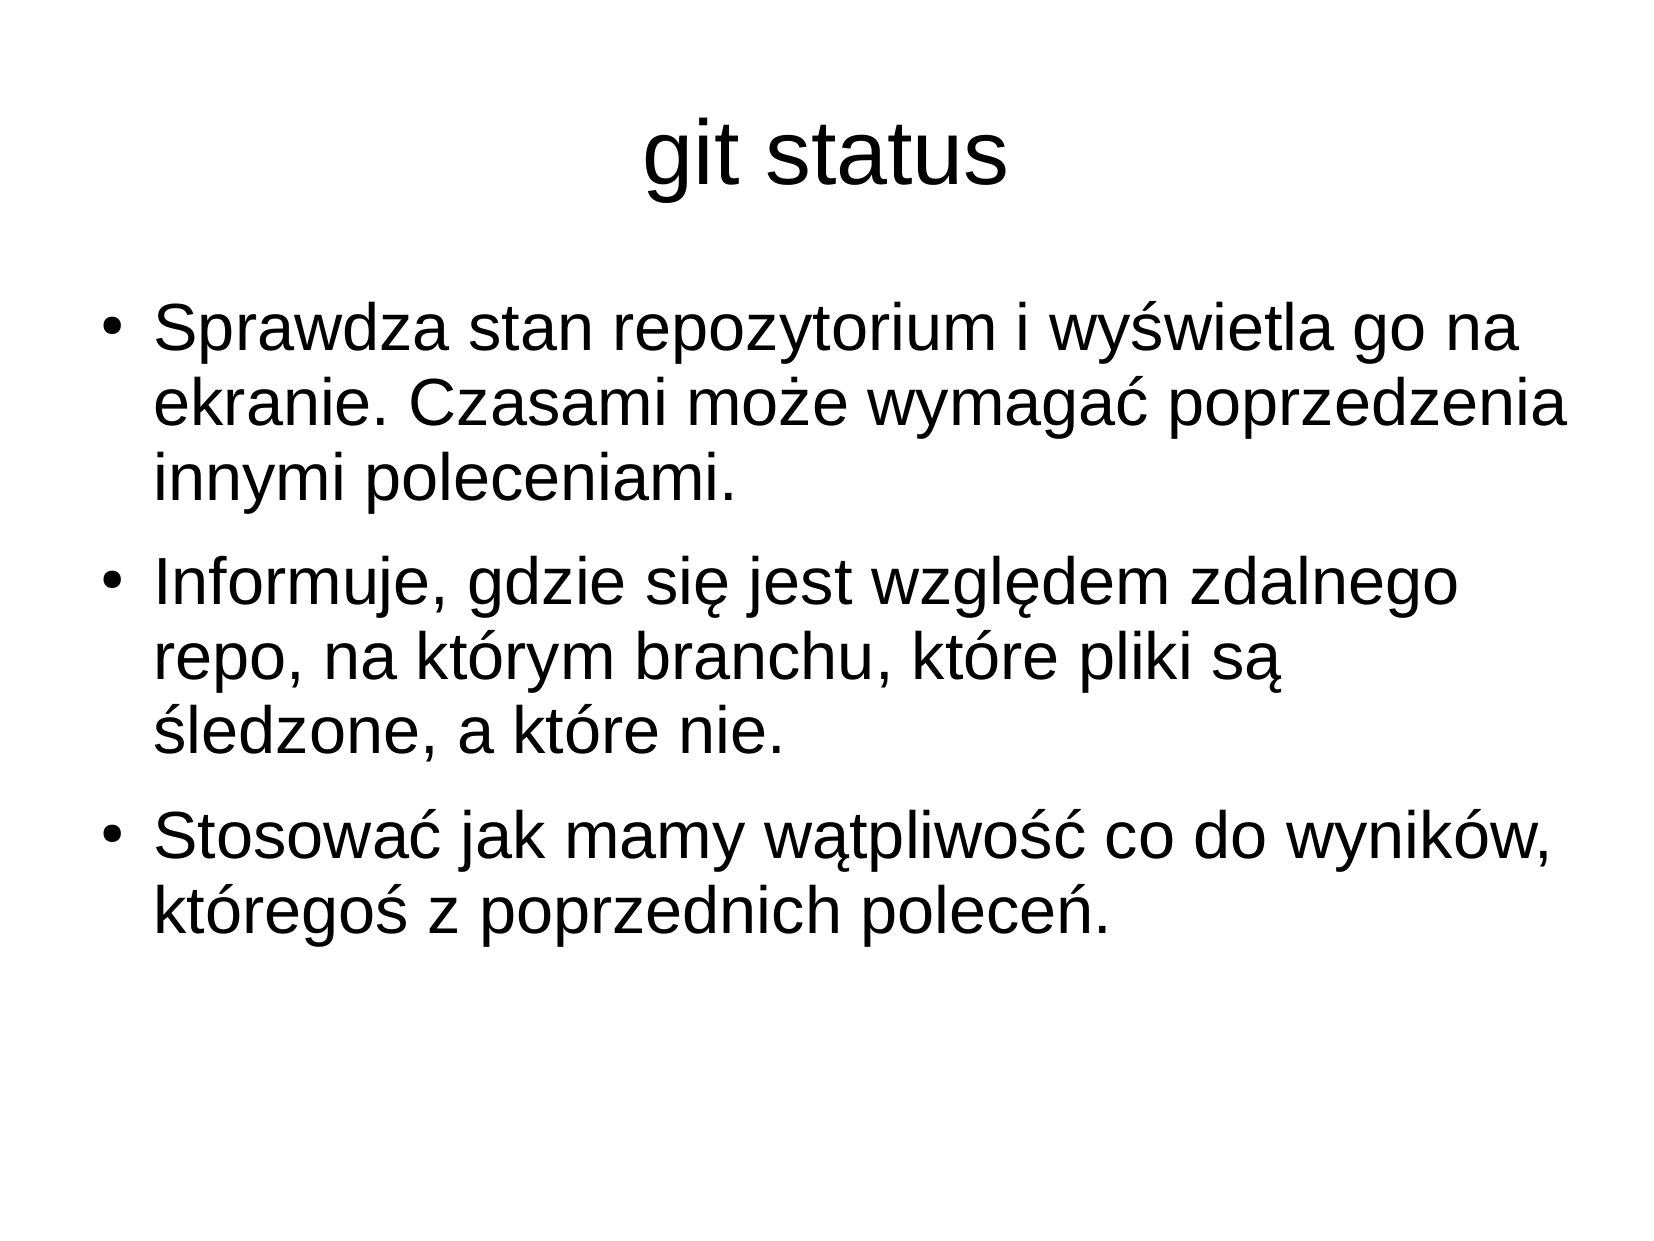

# git status
Sprawdza stan repozytorium i wyświetla go na ekranie. Czasami może wymagać poprzedzenia innymi poleceniami.
Informuje, gdzie się jest względem zdalnego repo, na którym branchu, które pliki są śledzone, a które nie.
Stosować jak mamy wątpliwość co do wyników, któregoś z poprzednich poleceń.